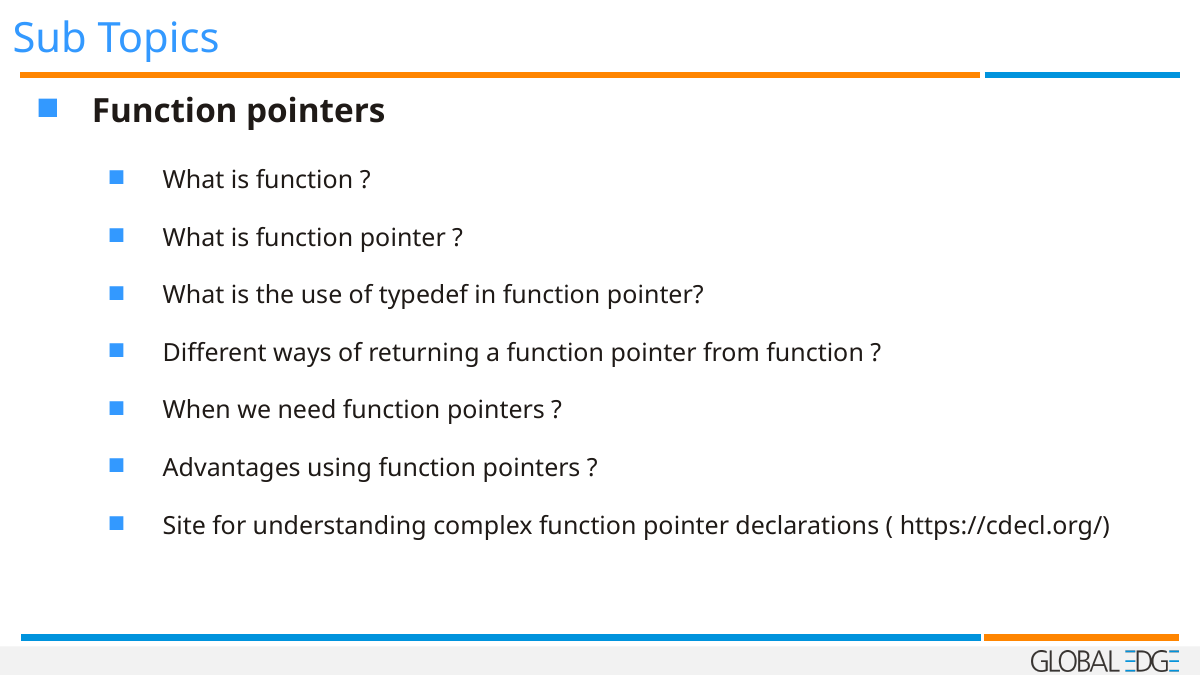

# Sub Topics
Function pointers
What is function ?
What is function pointer ?
What is the use of typedef in function pointer?
Different ways of returning a function pointer from function ?
When we need function pointers ?
Advantages using function pointers ?
Site for understanding complex function pointer declarations ( https://cdecl.org/)